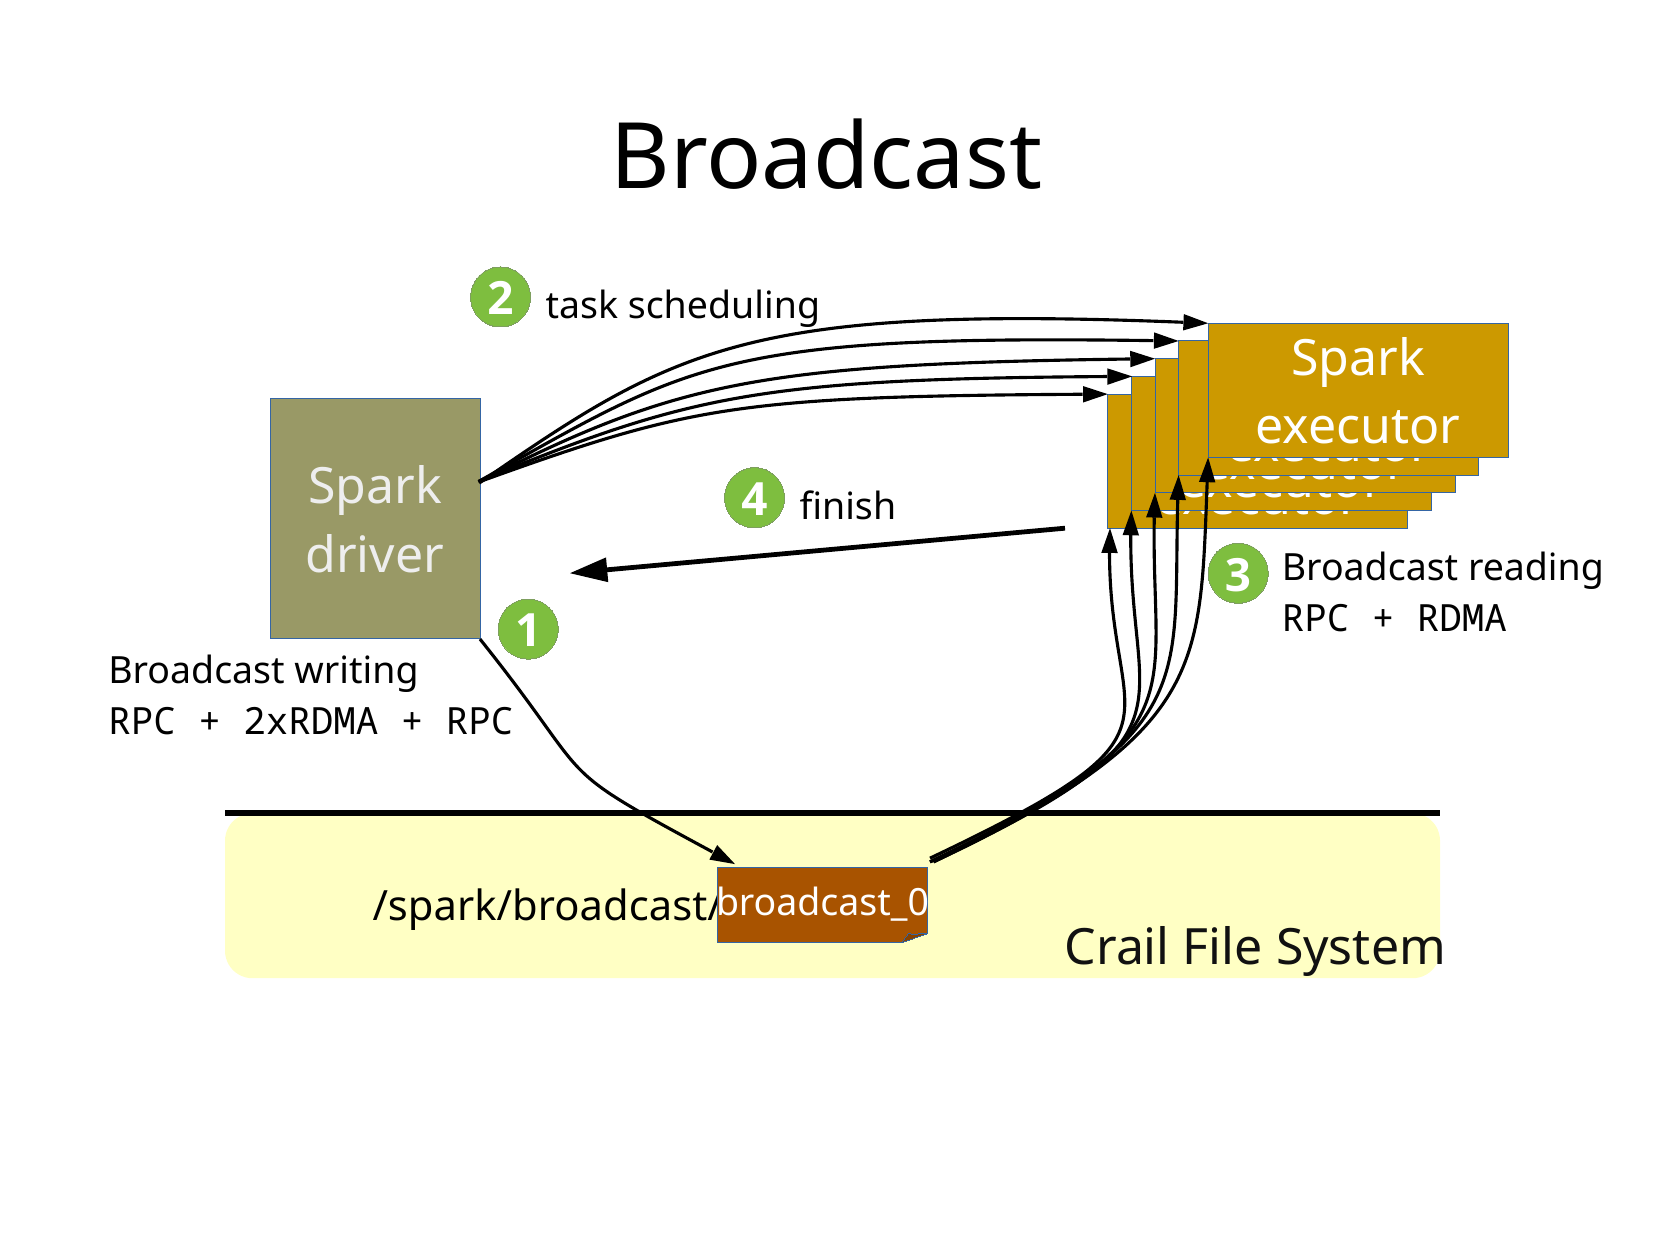

# Broadcast
2
task scheduling
Spark
executor
Spark
executor
Spark
executor
Spark
executor
Spark
executor
Spark
driver
4
finish
Broadcast reading
RPC + RDMA
3
1
Broadcast writing
RPC + 2xRDMA + RPC
/spark/broadcast/
broadcast_0
Crail File System